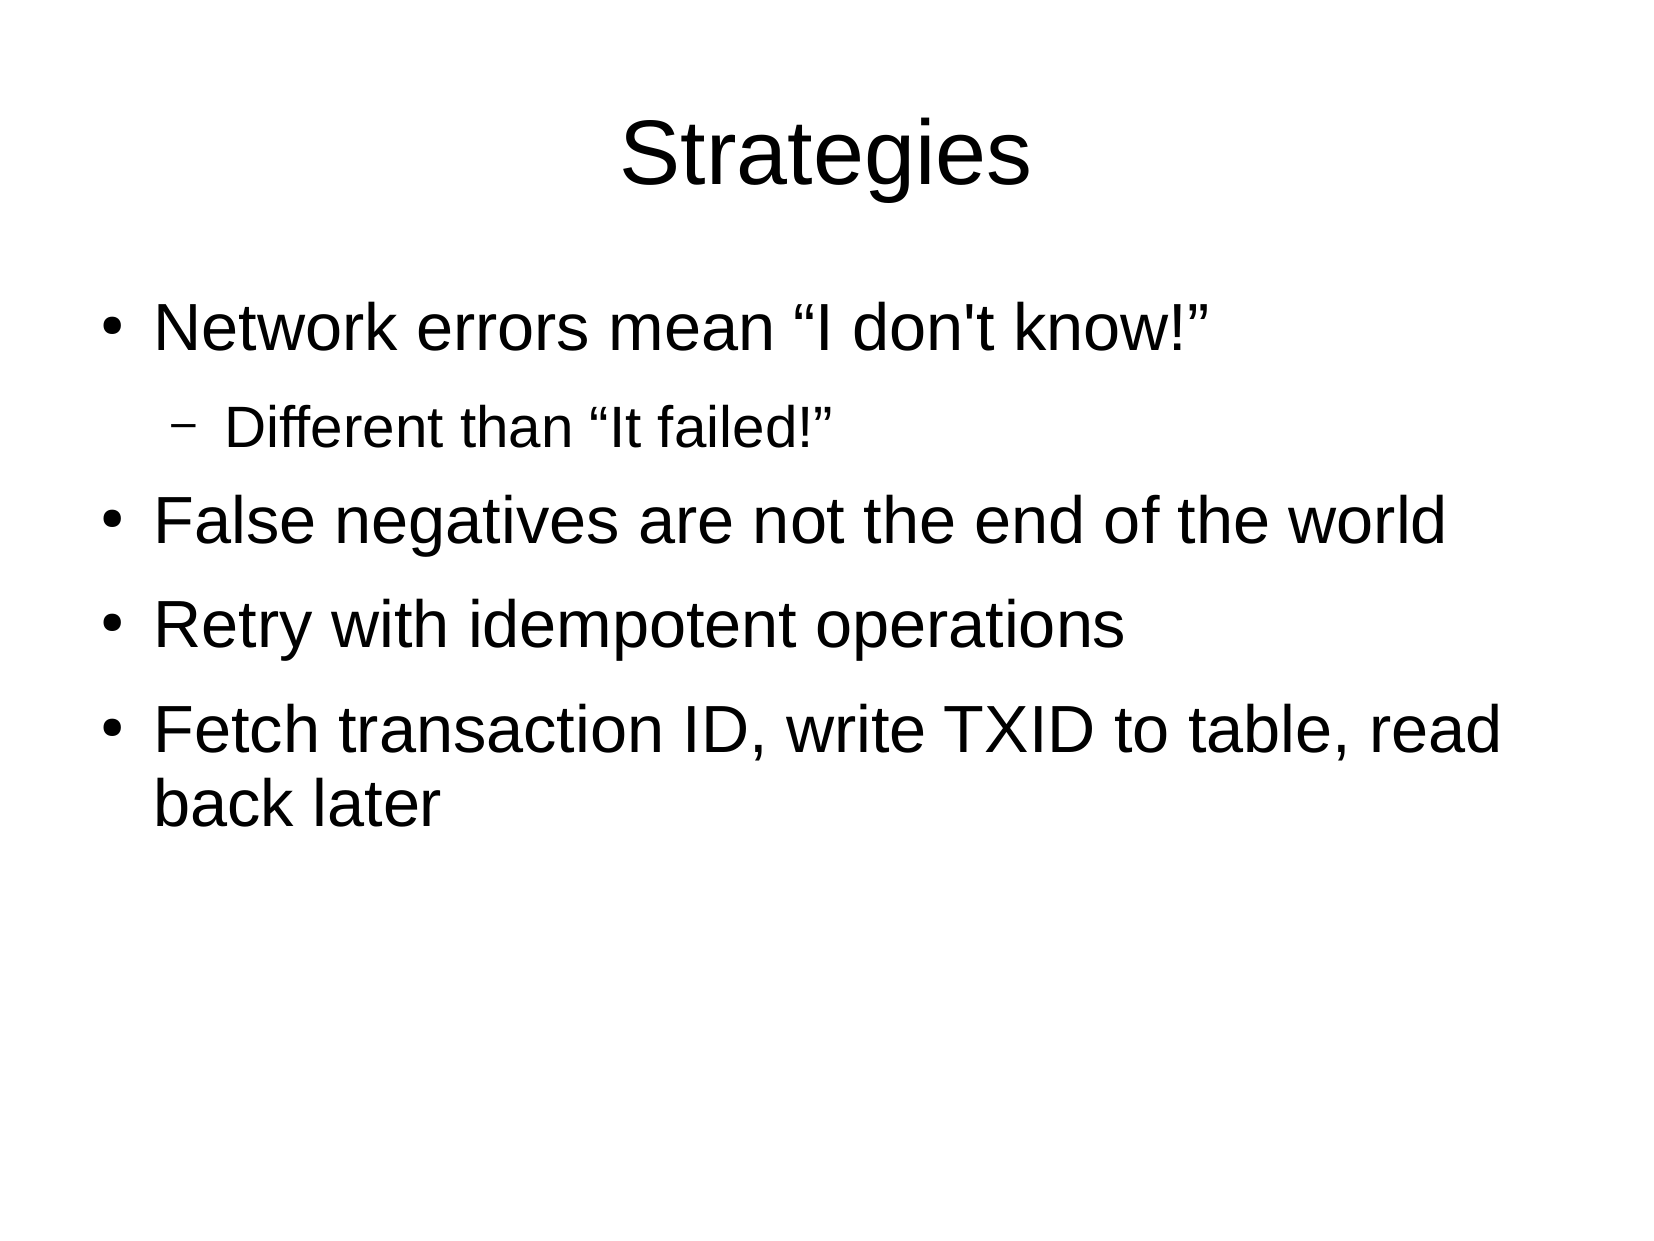

# Strategies
Network errors mean “I don't know!”
Different than “It failed!”
False negatives are not the end of the world
Retry with idempotent operations
Fetch transaction ID, write TXID to table, read back later